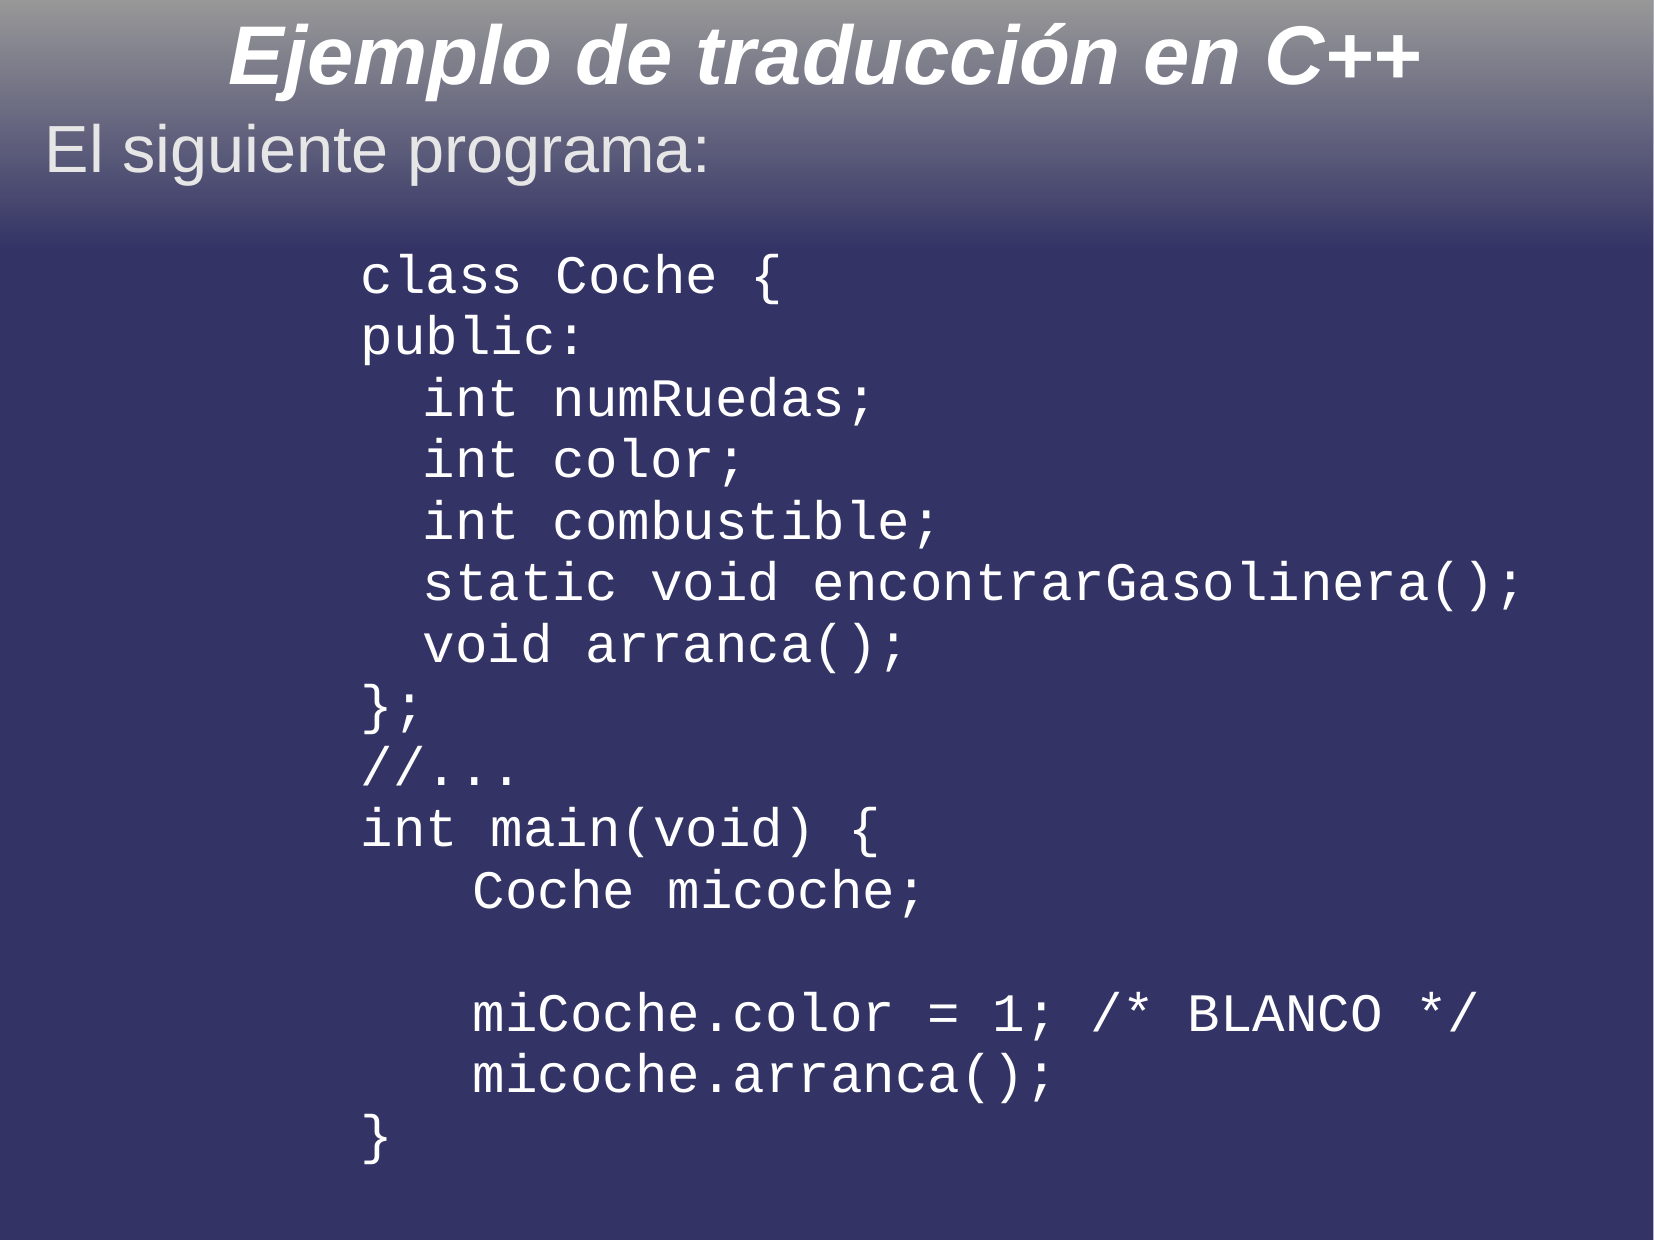

# Ejemplo de traducción en C++
El siguiente programa:
 class Coche {
 public:
int numRuedas;
int color;
int combustible;
static void encontrarGasolinera();
void arranca();
 };
 //...
 int main(void) {
 	Coche micoche;
 	miCoche.color = 1; /* BLANCO */
 	micoche.arranca();
 }